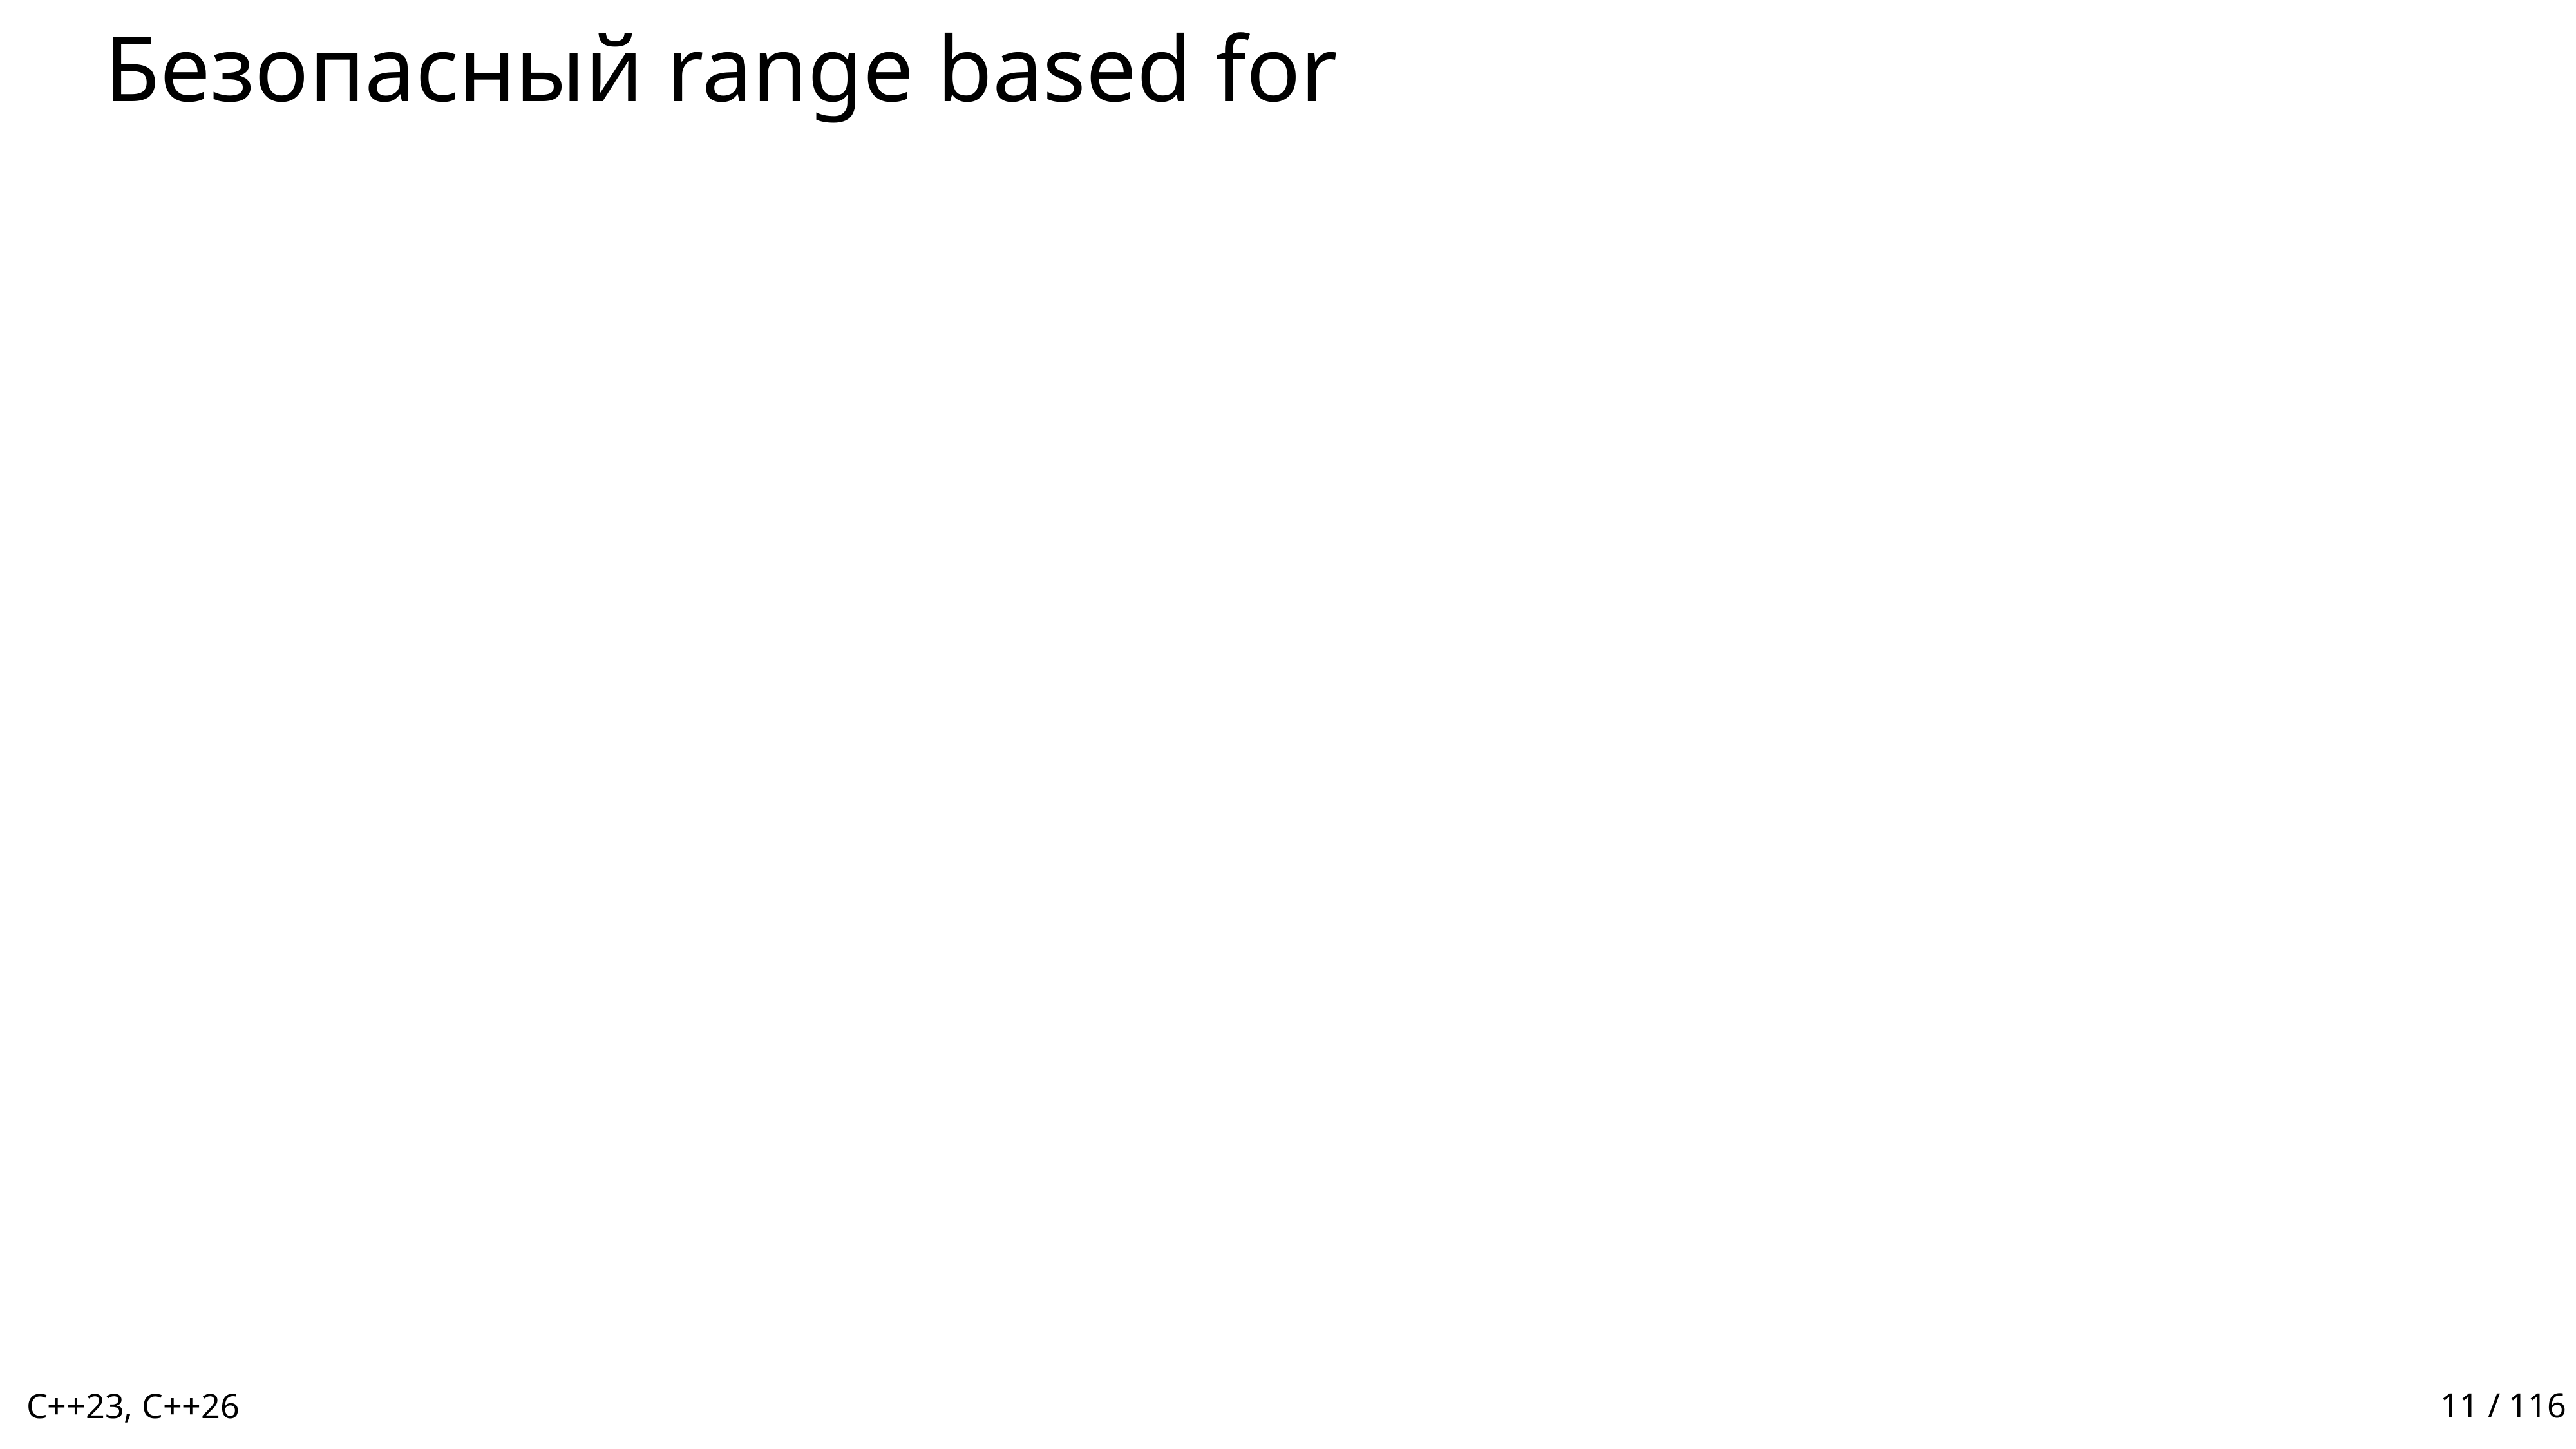

Безопасный range based for
#
C++23, C++26